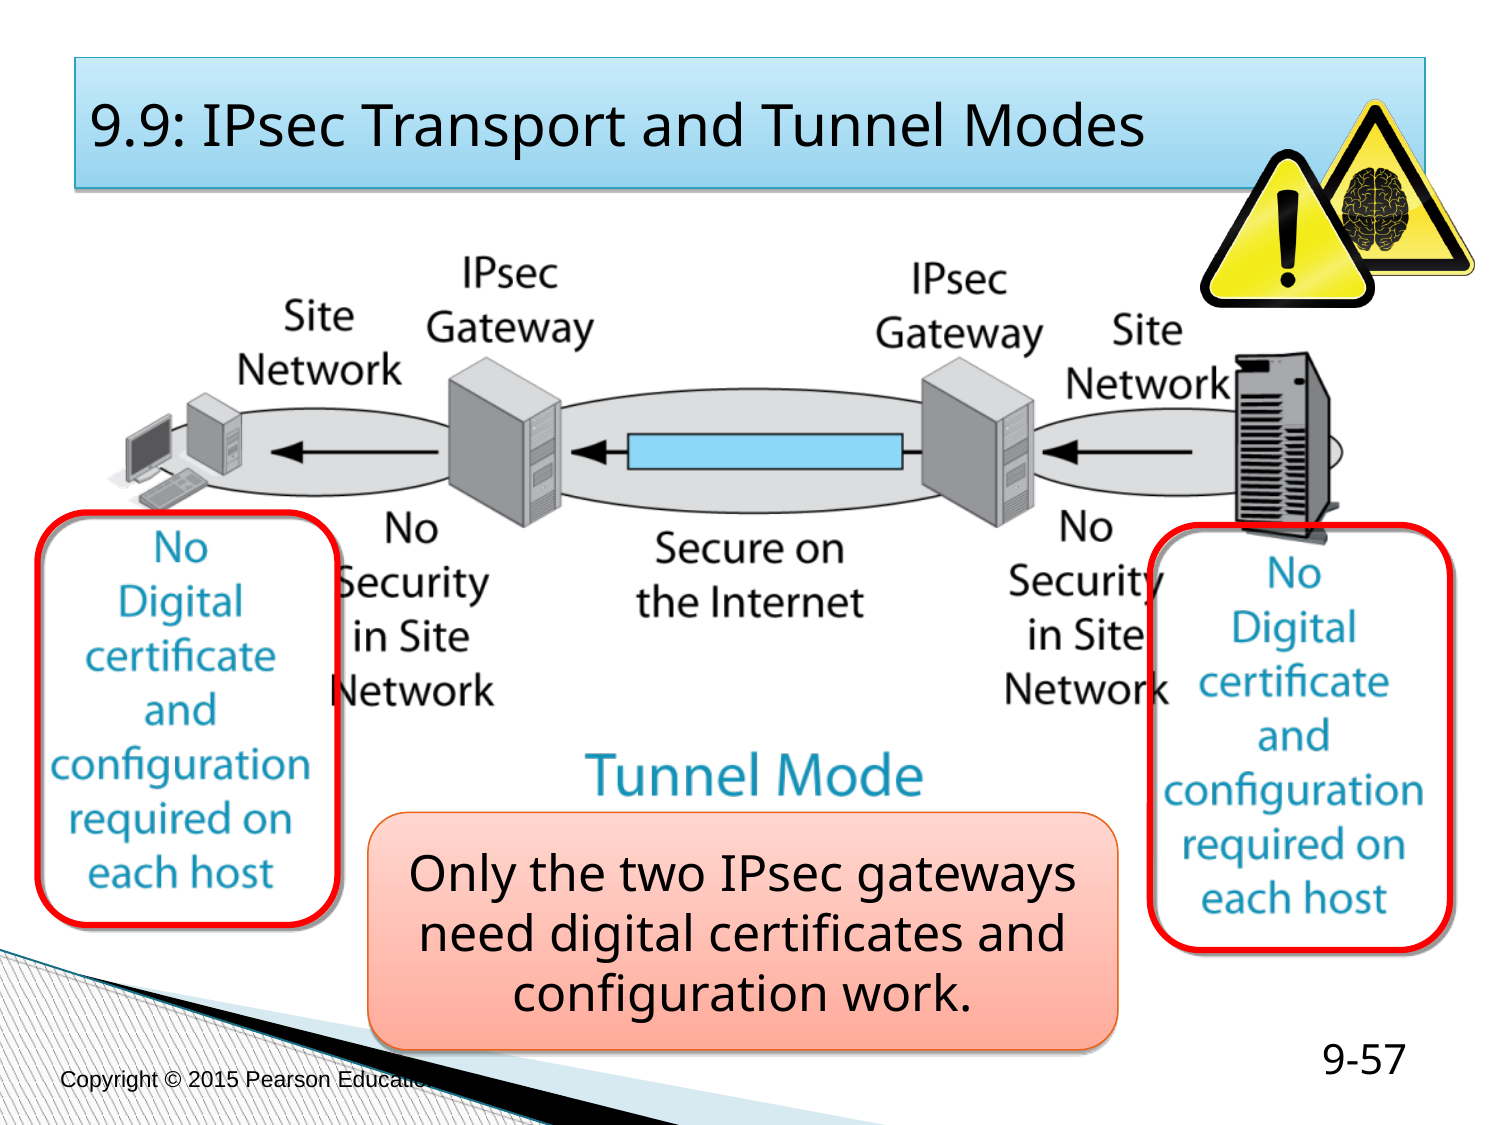

# 9.9: IPsec Transport and Tunnel Modes
Only the two IPsec gateways need digital certificates and configuration work.
Copyright © 2015 Pearson Education, Inc.